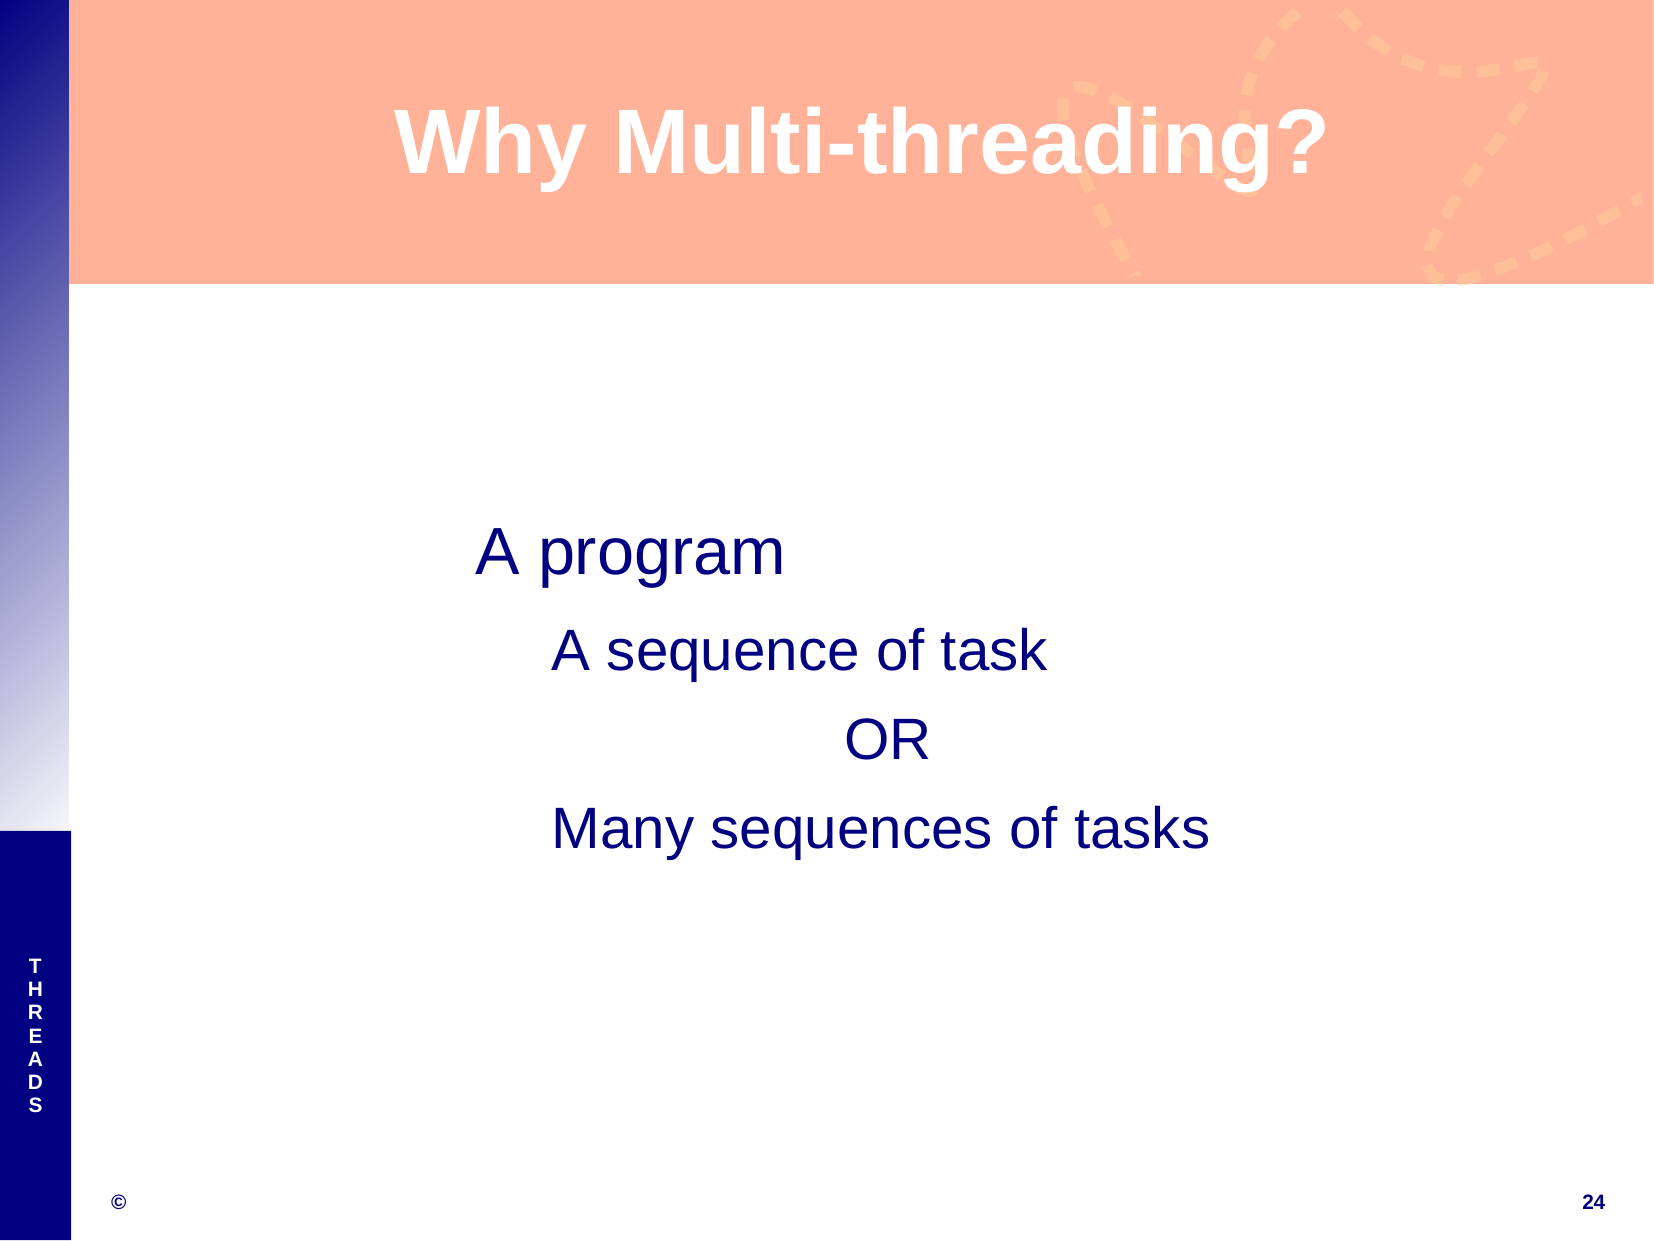

Why Multi-threading?
# A program
A sequence of task
 OR
Many sequences of tasks
T
H
R
E
A
D
S